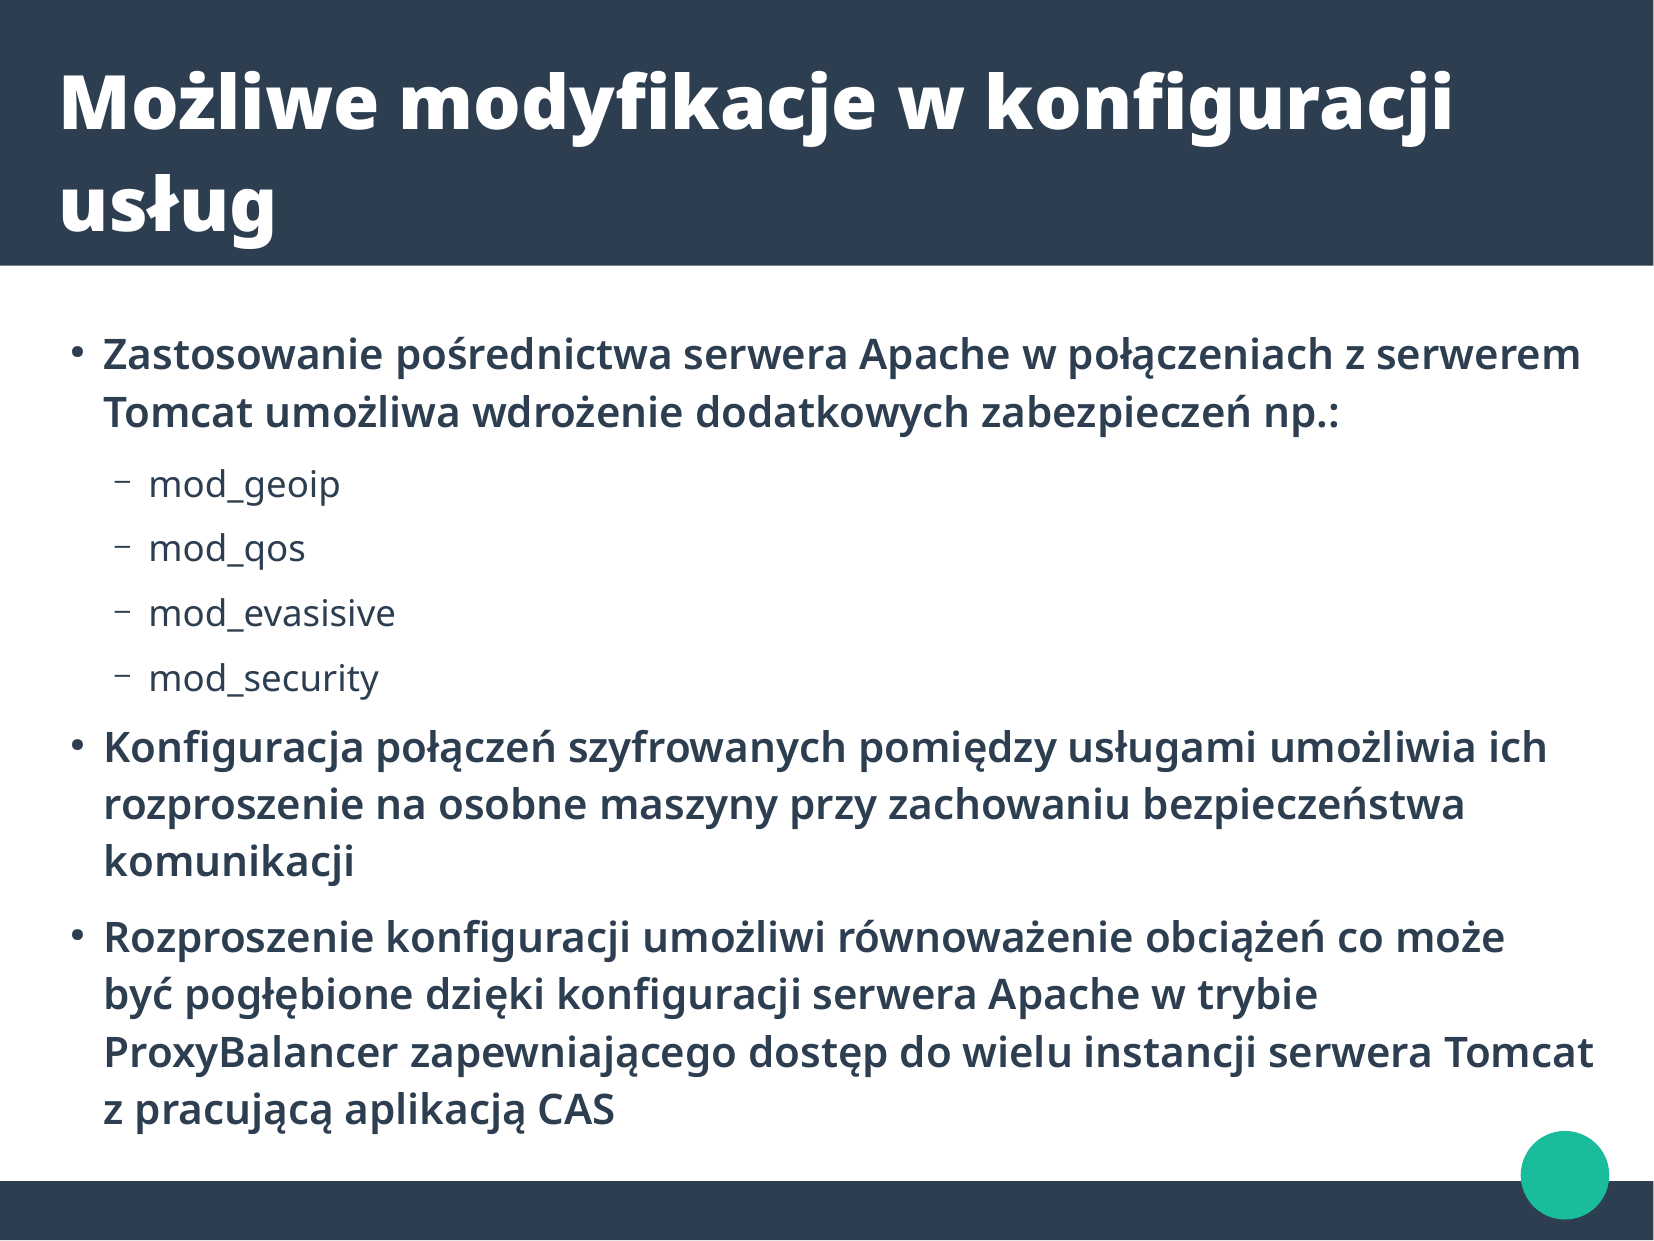

# Możliwe modyfikacje w konfiguracji usług
Zastosowanie pośrednictwa serwera Apache w połączeniach z serwerem Tomcat umożliwa wdrożenie dodatkowych zabezpieczeń np.:
mod_geoip
mod_qos
mod_evasisive
mod_security
Konfiguracja połączeń szyfrowanych pomiędzy usługami umożliwia ich rozproszenie na osobne maszyny przy zachowaniu bezpieczeństwa komunikacji
Rozproszenie konfiguracji umożliwi równoważenie obciążeń co może być pogłębione dzięki konfiguracji serwera Apache w trybie ProxyBalancer zapewniającego dostęp do wielu instancji serwera Tomcat z pracującą aplikacją CAS